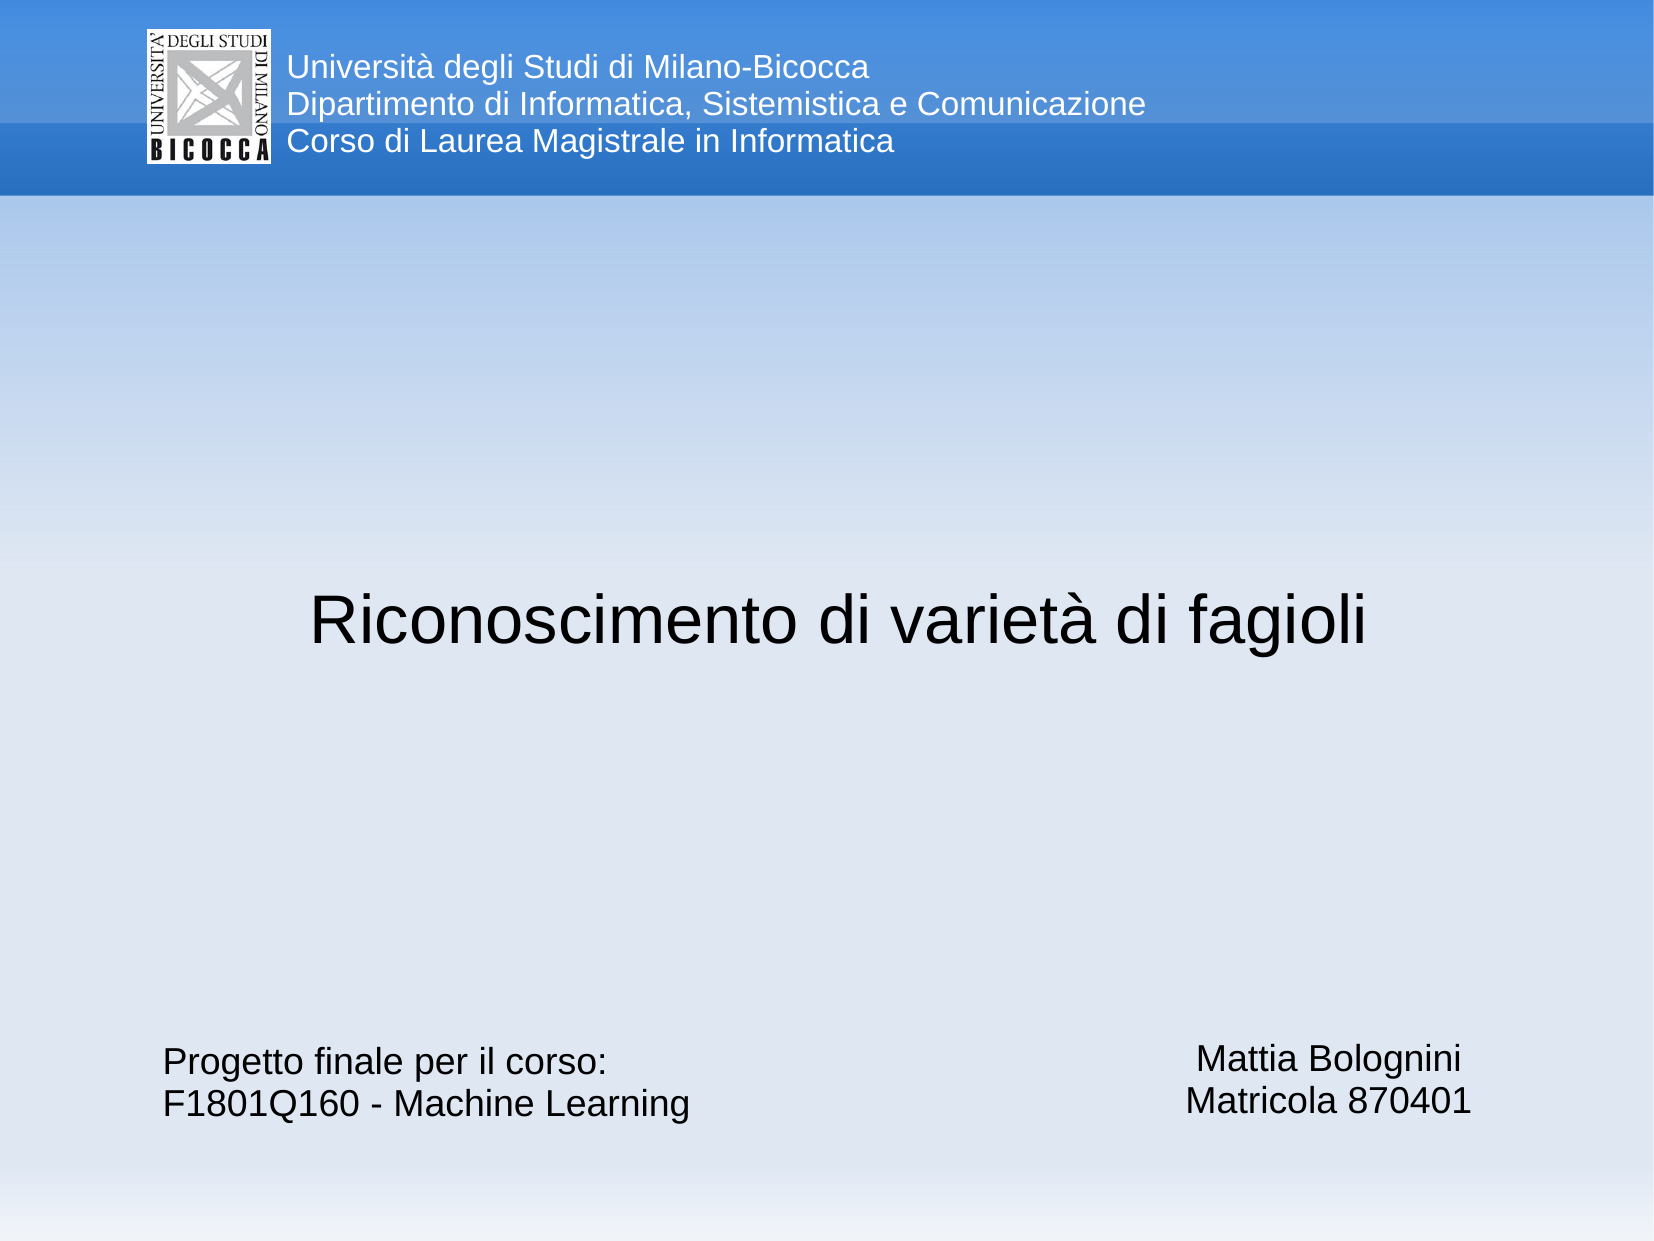

Università degli Studi di Milano-Bicocca
Dipartimento di Informatica, Sistemistica e Comunicazione
Corso di Laurea Magistrale in Informatica
Riconoscimento di varietà di fagioli
Mattia Bolognini
Matricola 870401
Progetto finale per il corso:
F1801Q160 - Machine Learning
1